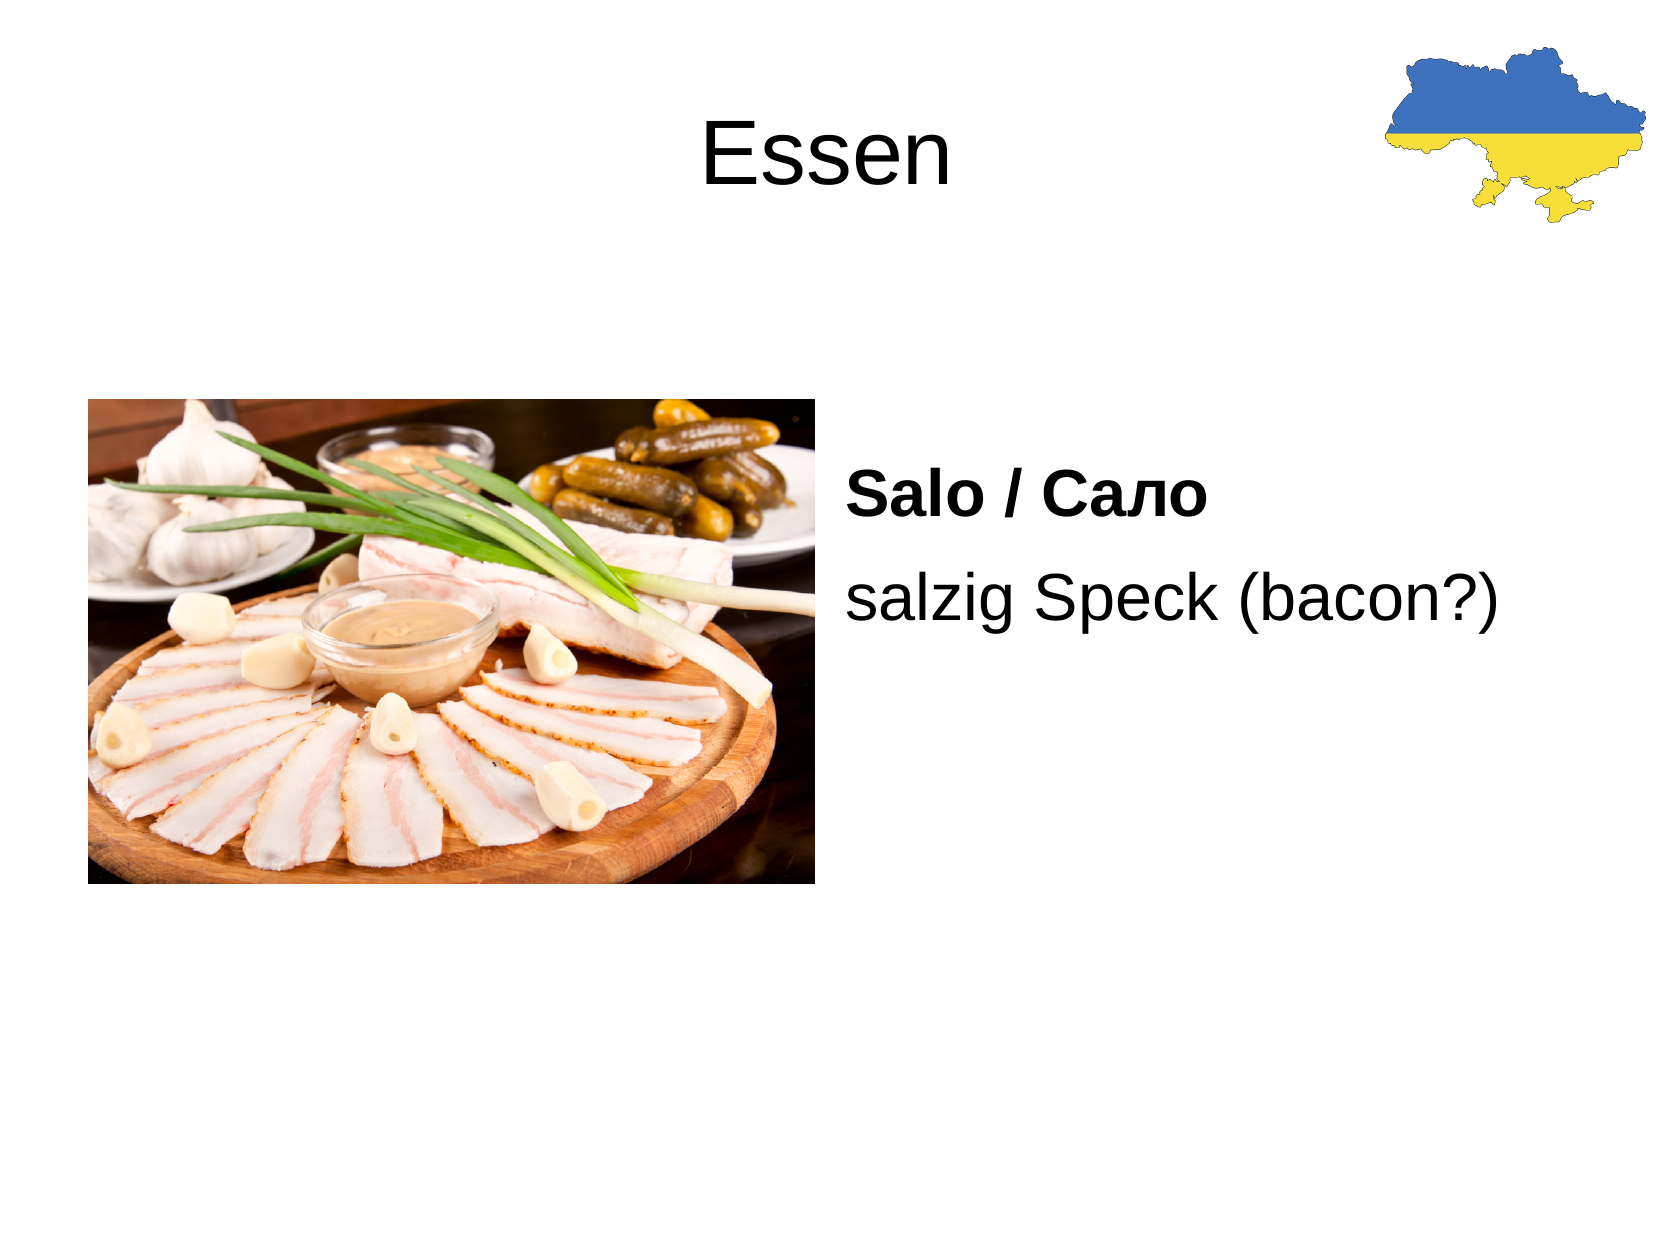

# Essen
Salo / Сало
salzig Speck (bacon?)